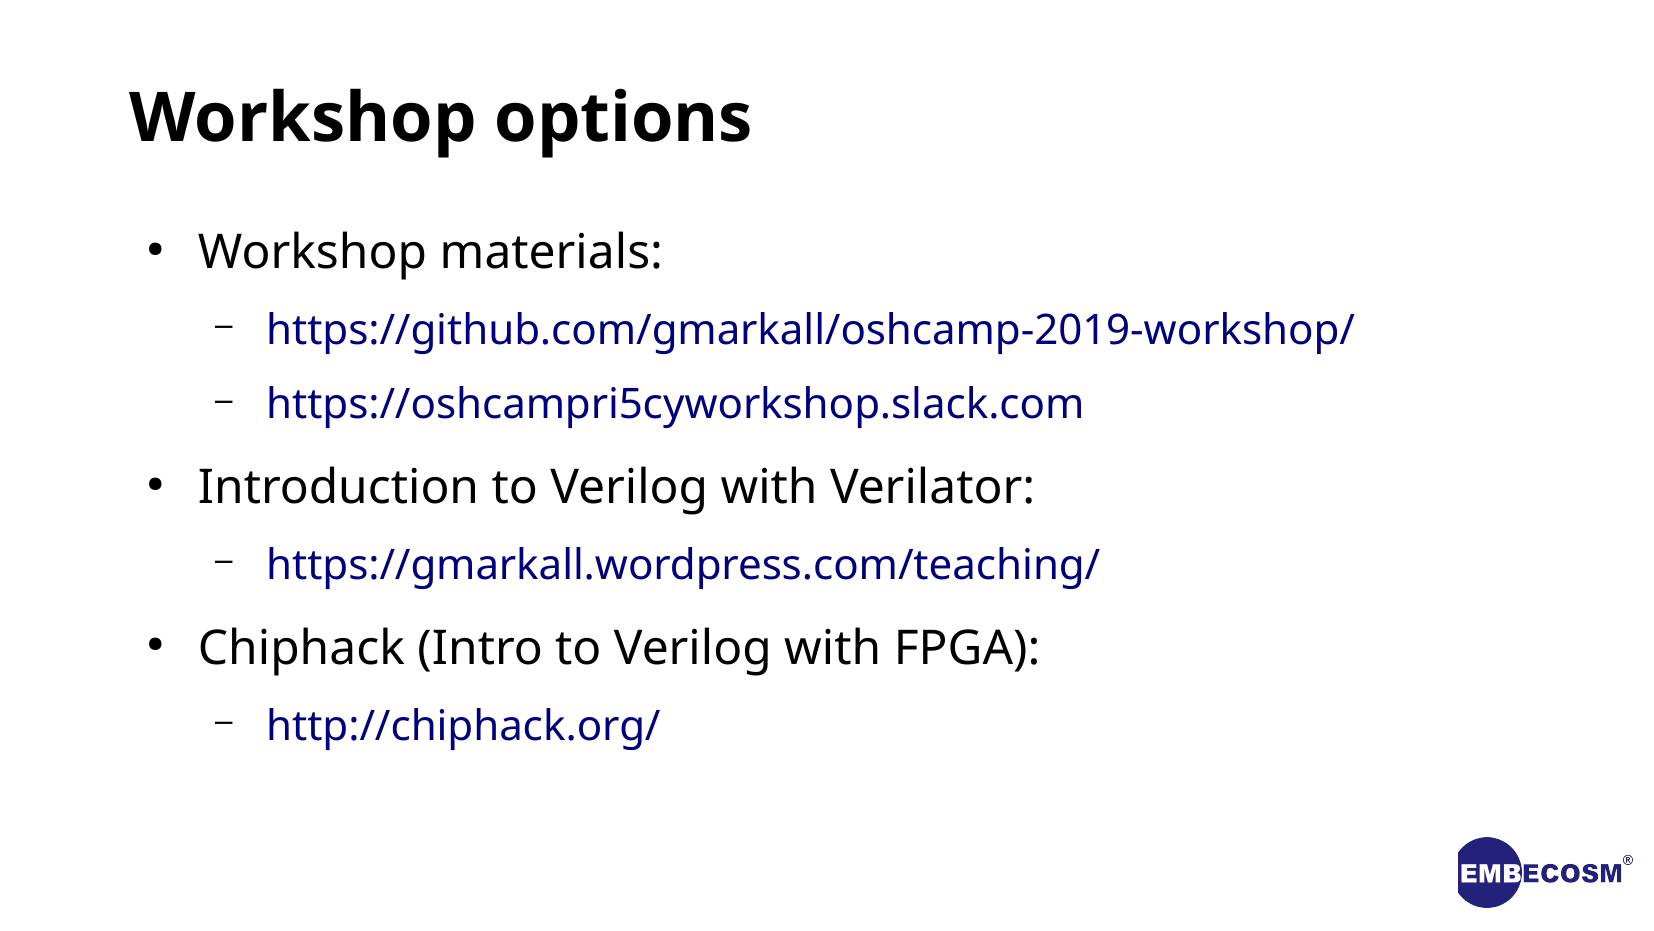

# Workshop options
Workshop materials:
https://github.com/gmarkall/oshcamp-2019-workshop/
https://oshcampri5cyworkshop.slack.com
Introduction to Verilog with Verilator:
https://gmarkall.wordpress.com/teaching/
Chiphack (Intro to Verilog with FPGA):
http://chiphack.org/